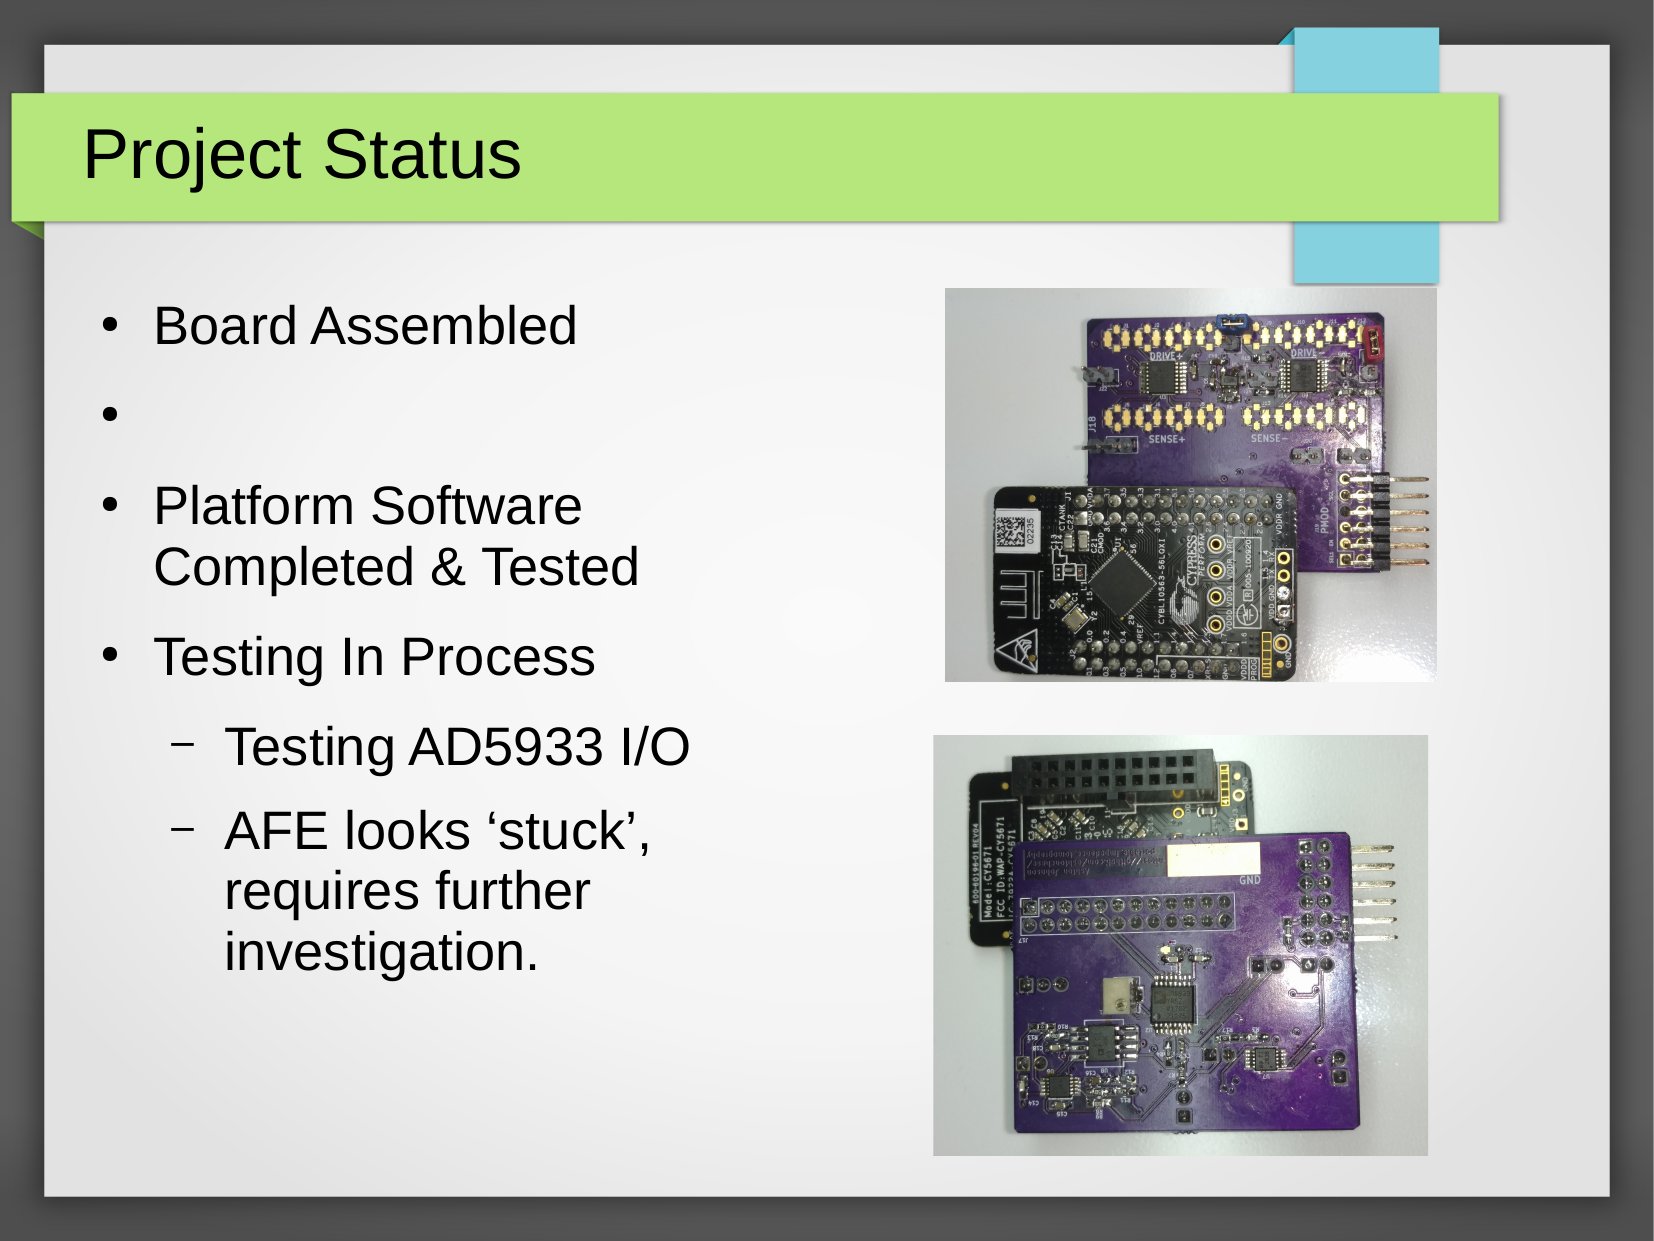

# Project Status
Board Assembled
Platform Software Completed & Tested
Testing In Process
Testing AD5933 I/O
AFE looks ‘stuck’, requires further investigation.